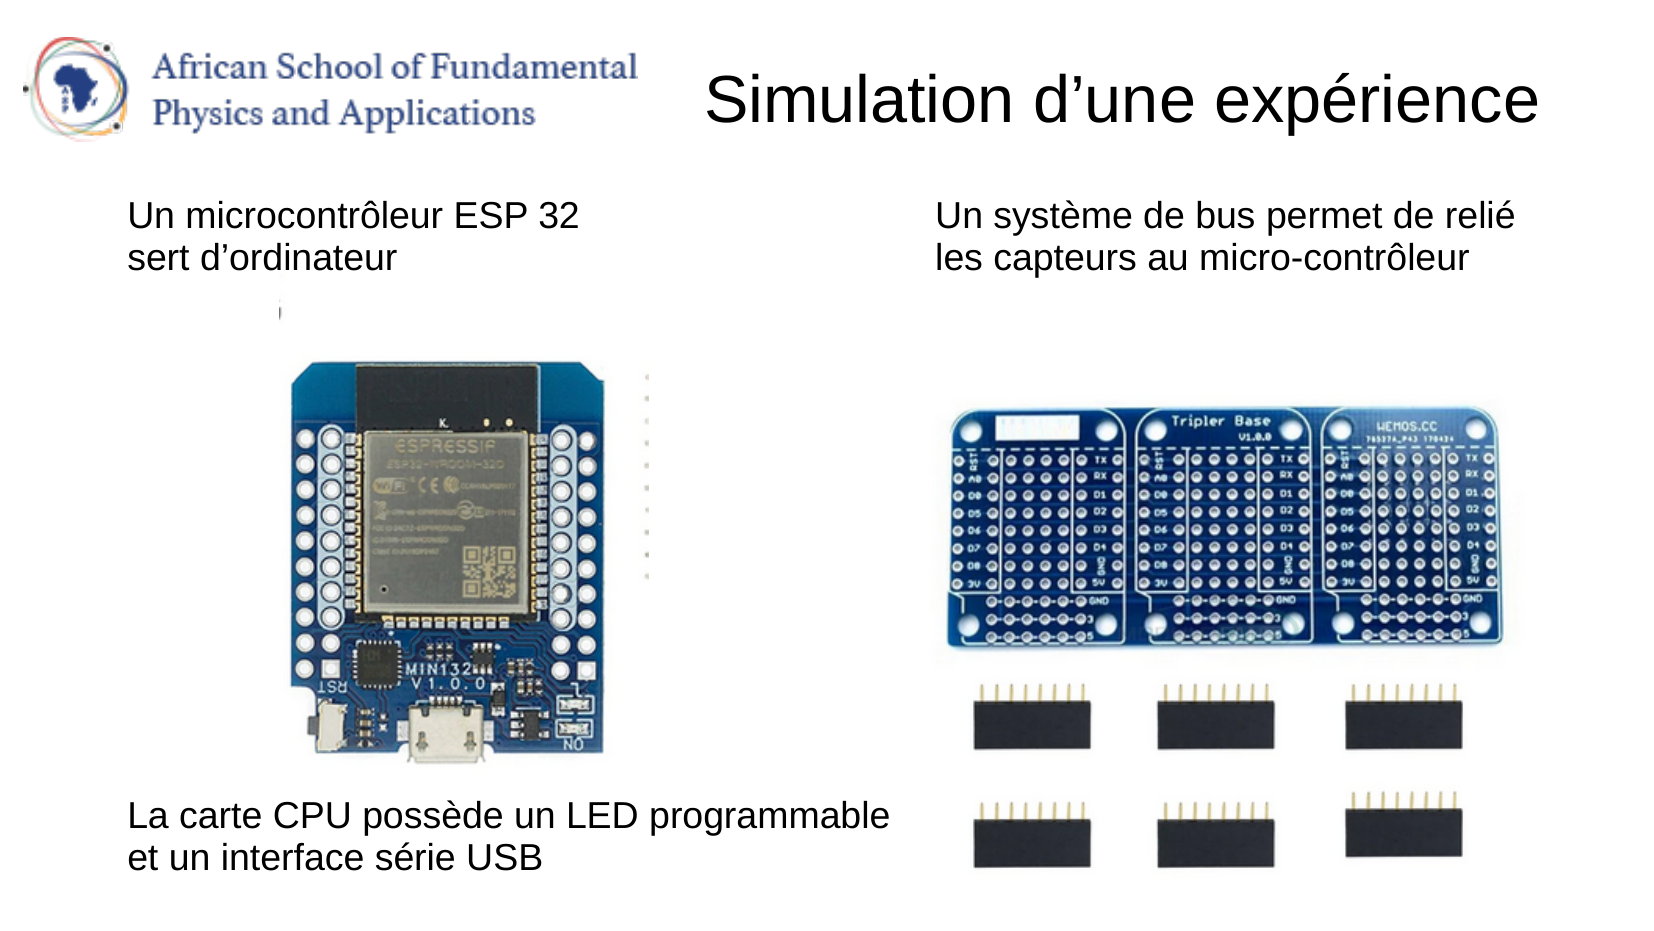

# Simulation d’une expérience
Un microcontrôleur ESP 32
sert d’ordinateur
Un système de bus permet de relié
les capteurs au micro-contrôleur
La carte CPU possède un LED programmable
et un interface série USB